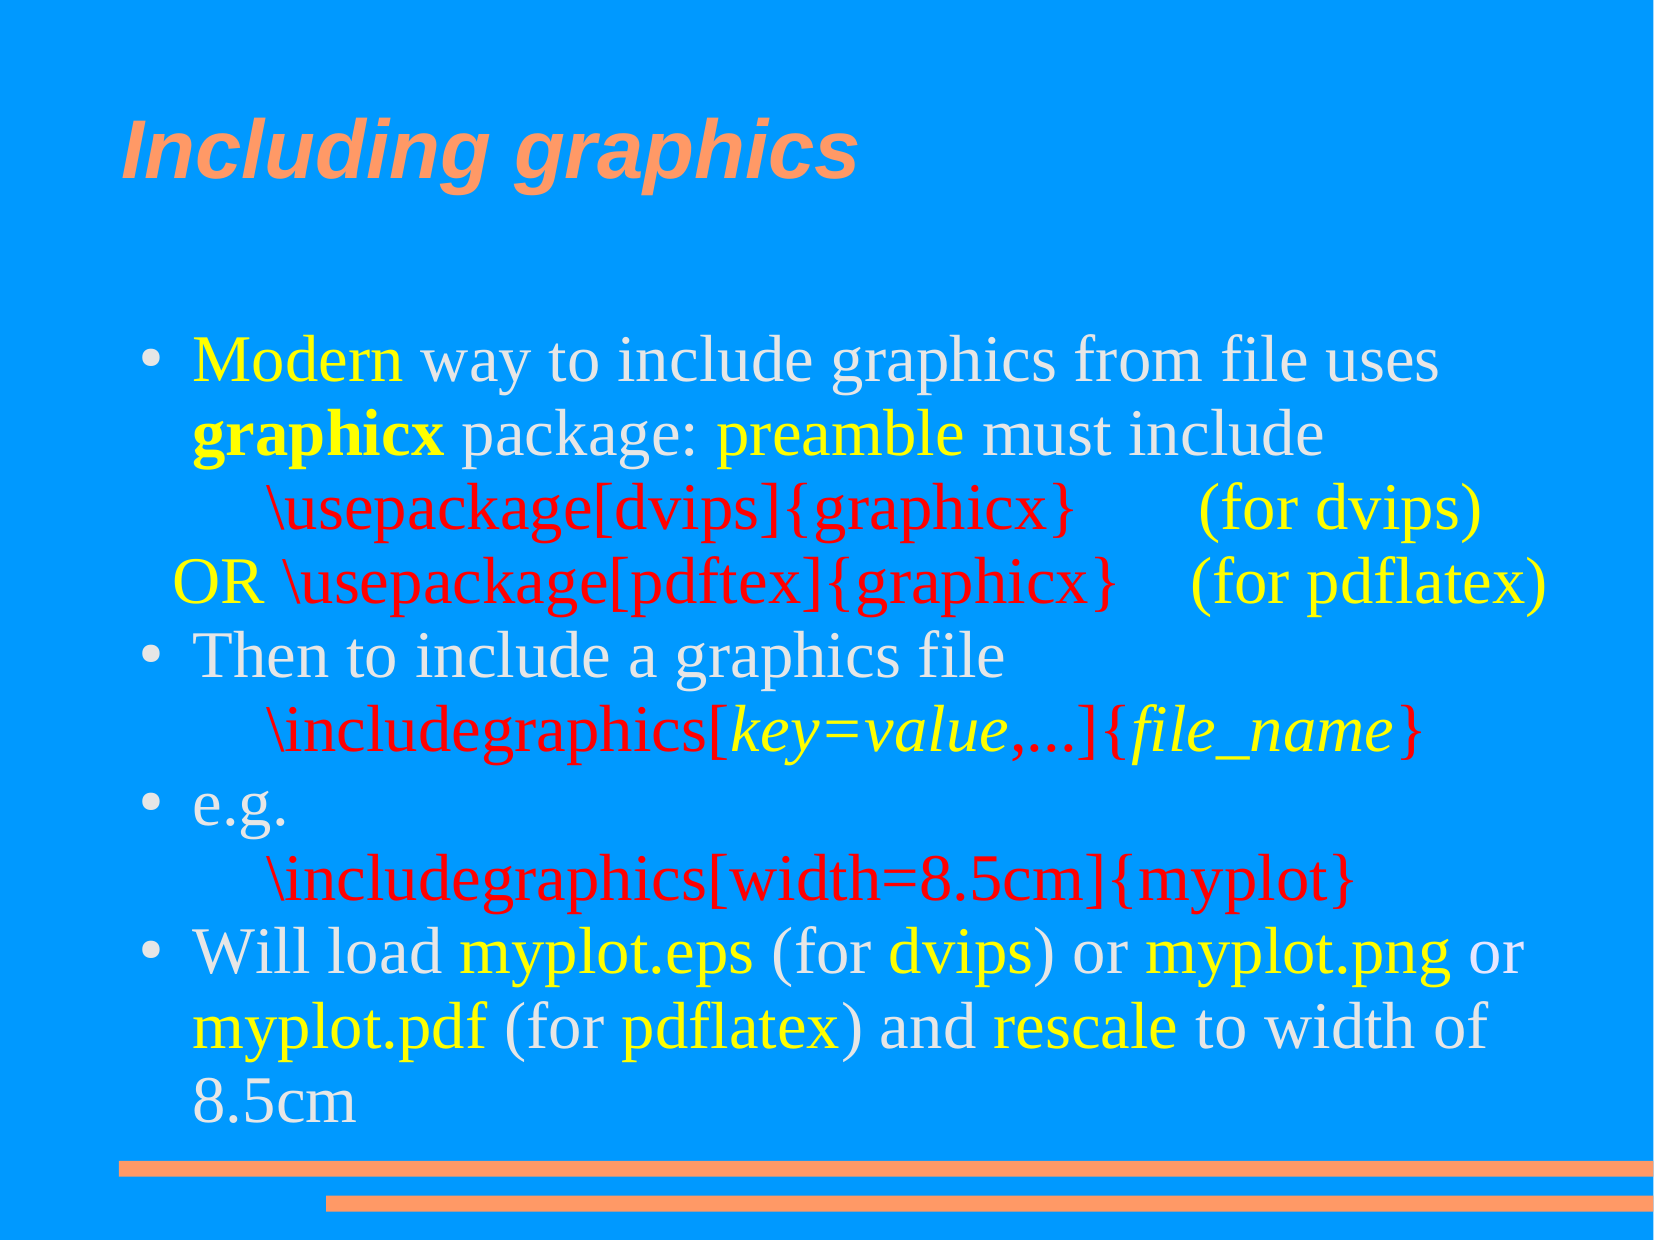

# Including graphics
Modern way to include graphics from file uses graphicx package: preamble must include				\usepackage[dvips]{graphicx} (for dvips)
 OR \usepackage[pdftex]{graphicx} (for pdflatex)
Then to include a graphics file								\includegraphics[key=value,...]{file_name}
e.g.																		\includegraphics[width=8.5cm]{myplot}
Will load myplot.eps (for dvips) or myplot.png or myplot.pdf (for pdflatex) and rescale to width of 8.5cm